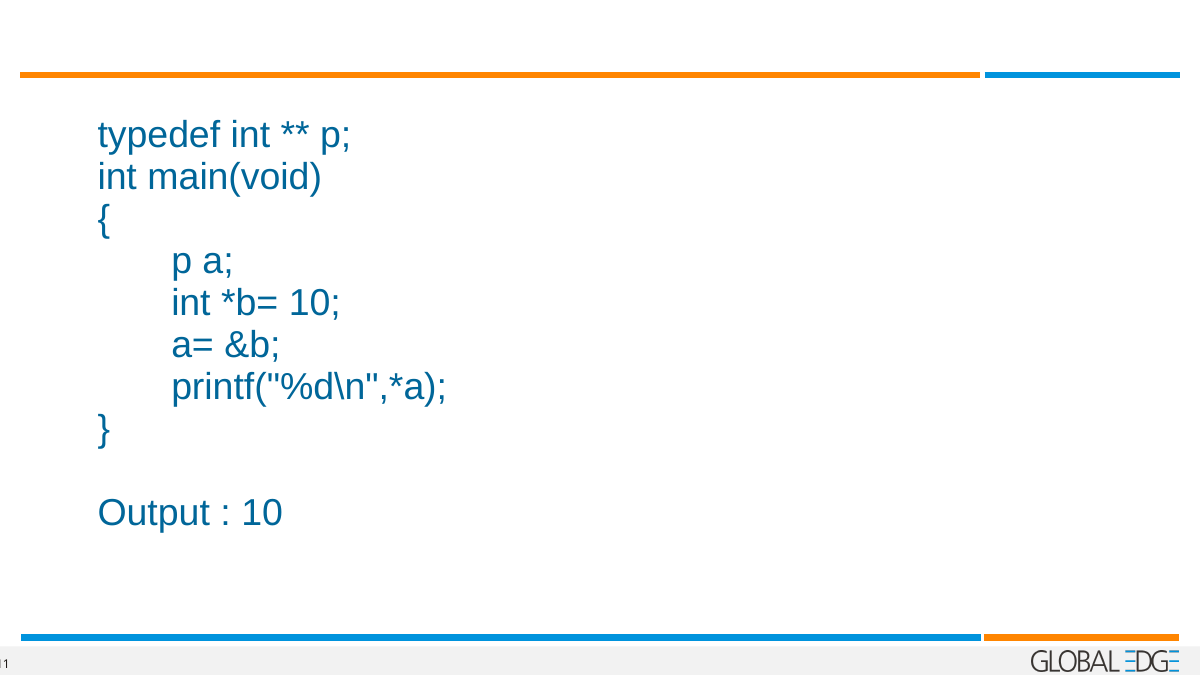

#
typedef int ** p;
int main(void)
{
	p a;
	int *b= 10;
	a= &b;
	printf("%d\n",*a);
}
Output : 10